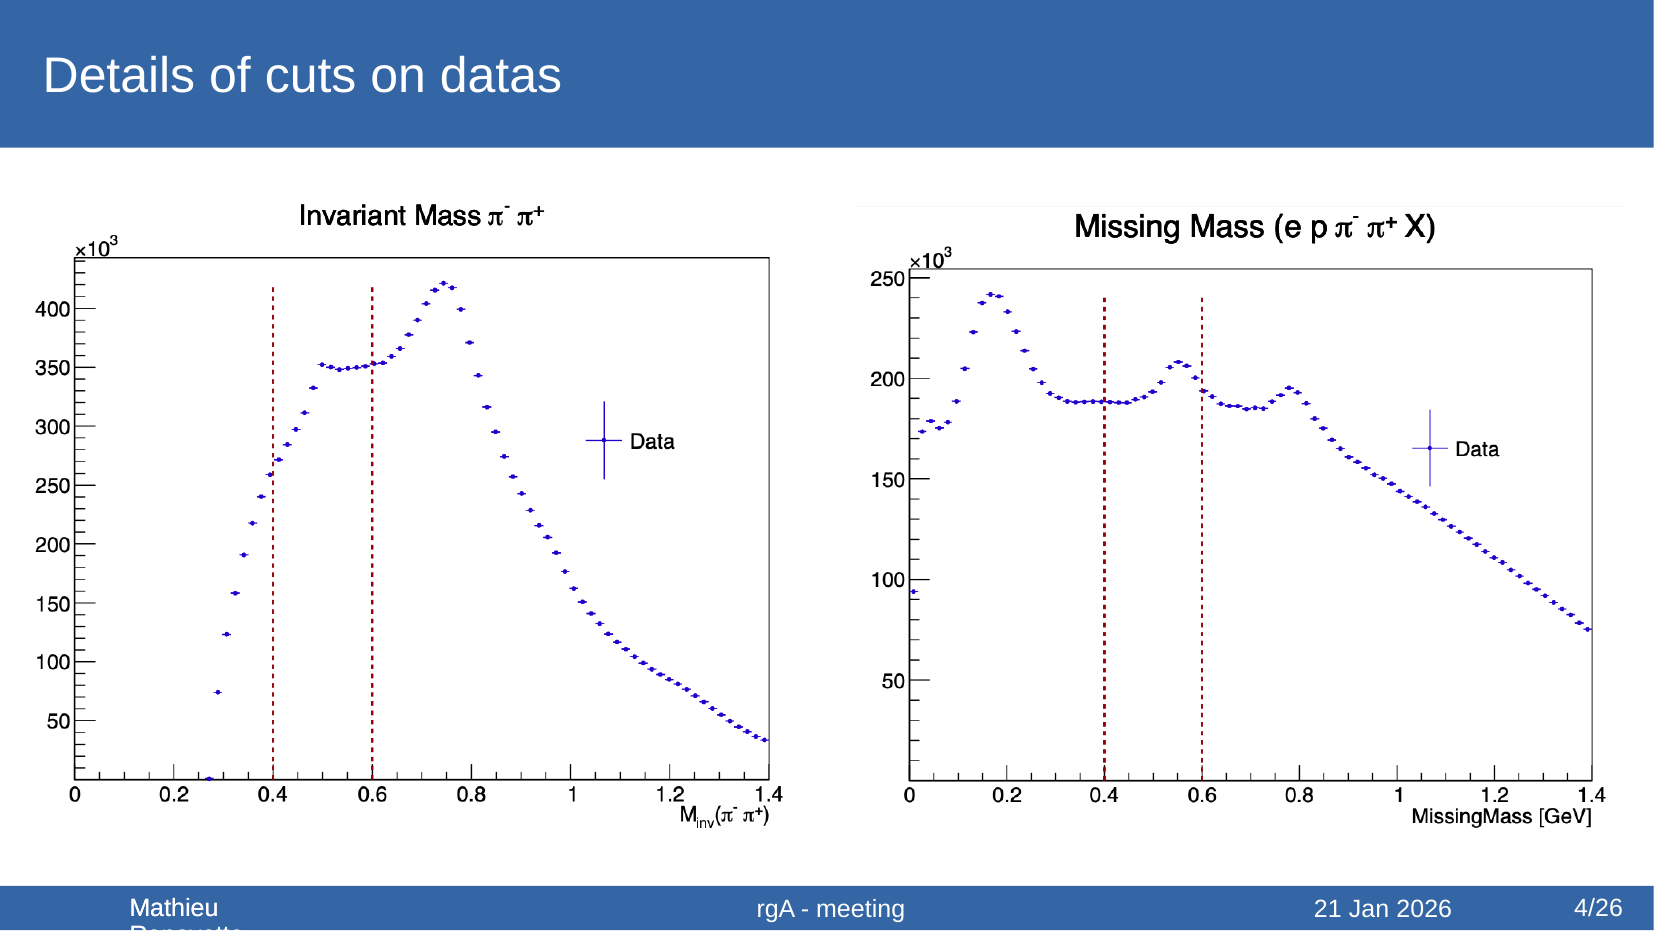

Details of cuts on datas
Mathieu Ronayette
4/26
Mathieu Ronayette
 rgA - meeting
21 Jan 2026